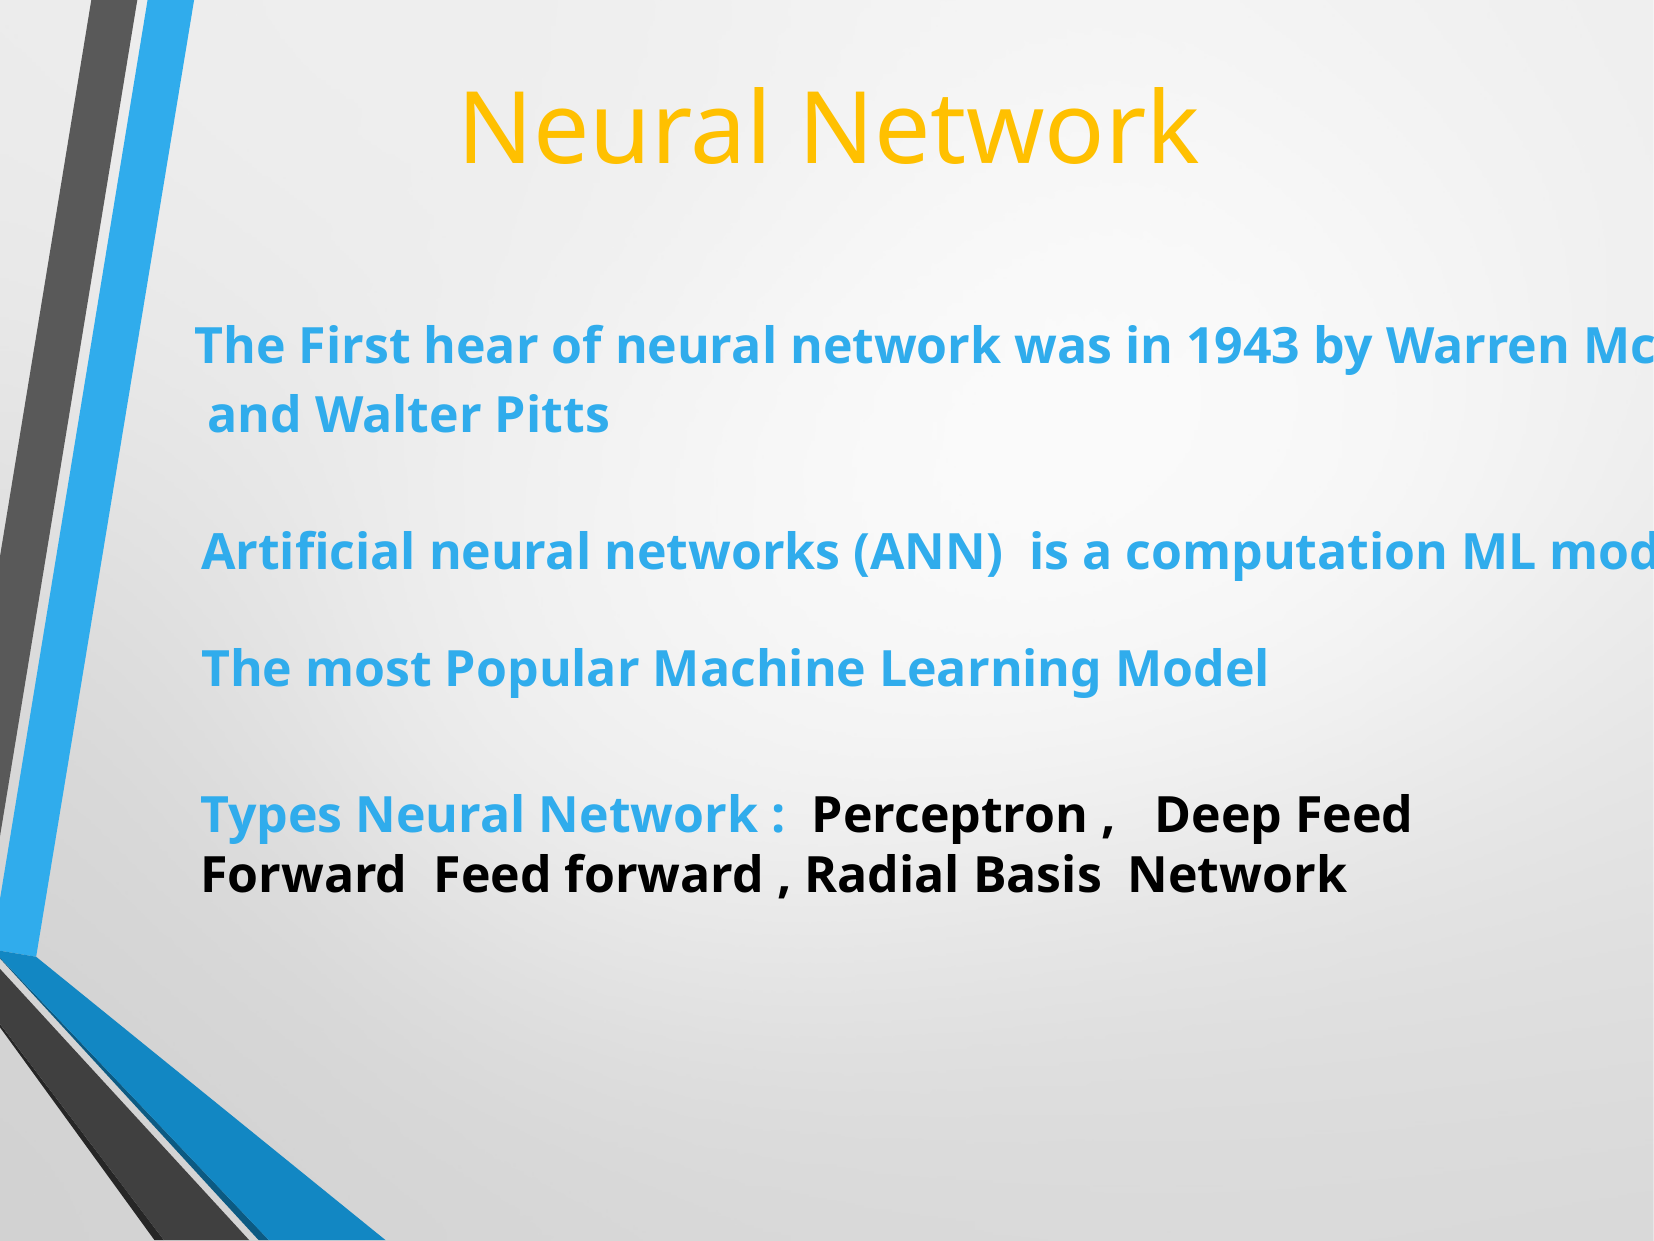

Neural Network
The First hear of neural network was in 1943 by Warren McCulloch
 and Walter Pitts
Artificial neural networks (ANN) is a computation ML model
The most Popular Machine Learning Model
Types Neural Network : Perceptron , Deep Feed Forward Feed forward , Radial Basis Network